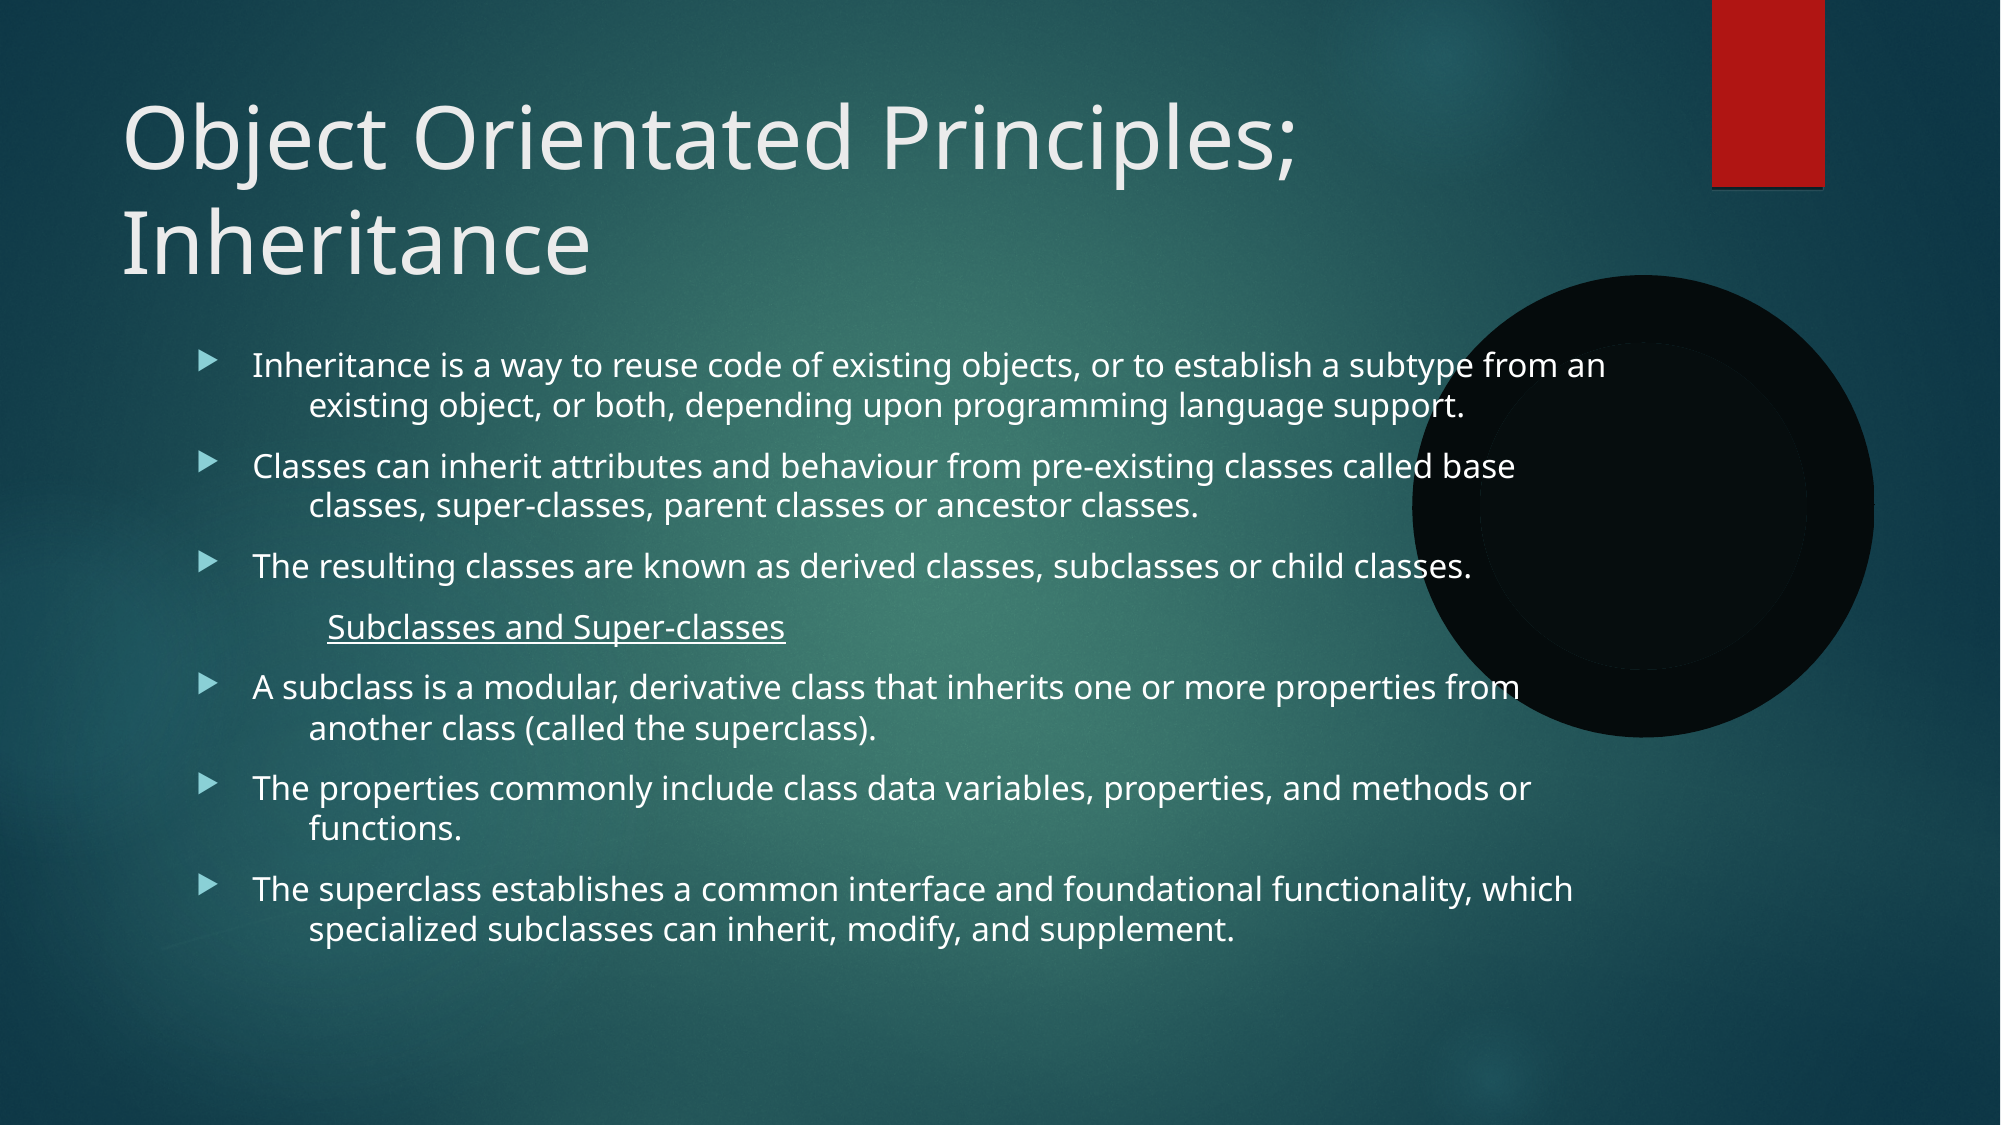

# Object Orientated Principles; Inheritance
Inheritance is a way to reuse code of existing objects, or to establish a subtype from an existing object, or both, depending upon programming language support.
Classes can inherit attributes and behaviour from pre-existing classes called base classes, super-classes, parent classes or ancestor classes.
The resulting classes are known as derived classes, subclasses or child classes.
Subclasses and Super-classes
A subclass is a modular, derivative class that inherits one or more properties from another class (called the superclass).
The properties commonly include class data variables, properties, and methods or functions.
The superclass establishes a common interface and foundational functionality, which specialized subclasses can inherit, modify, and supplement.